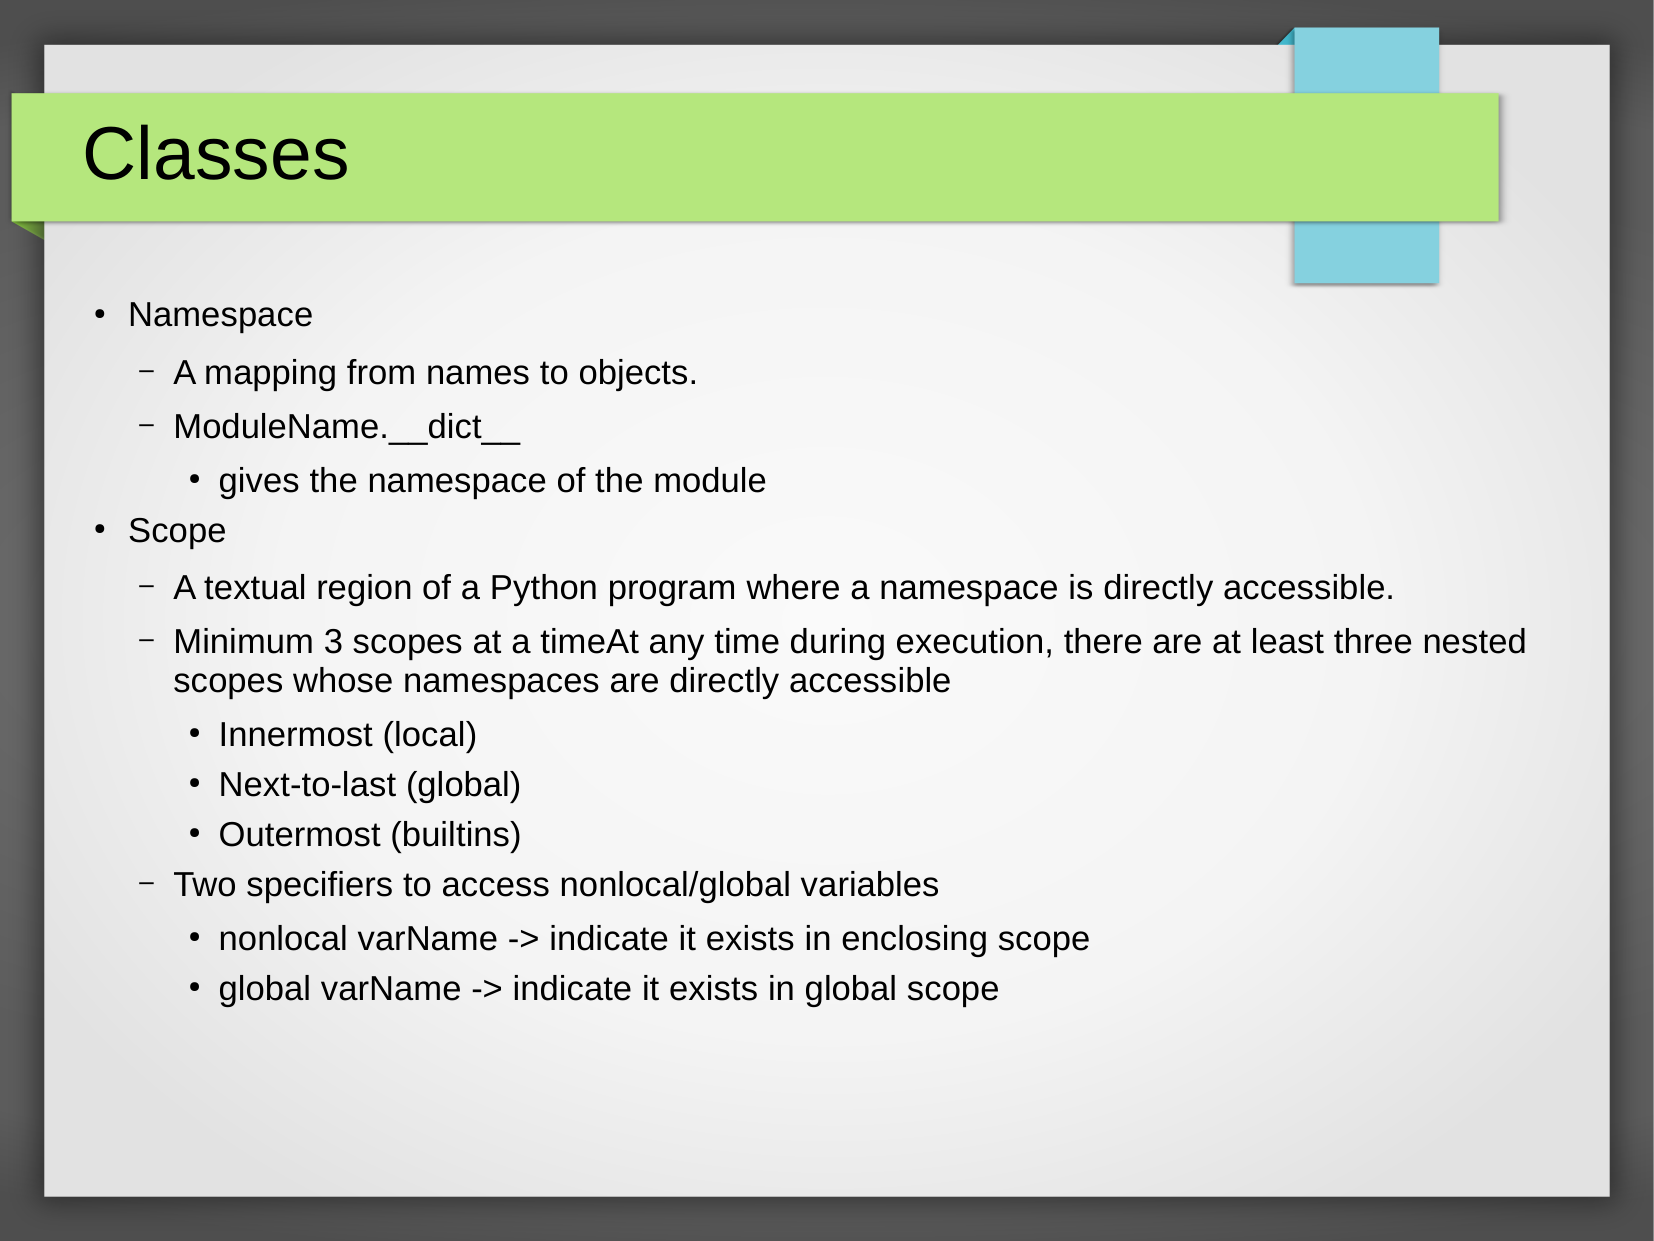

# Classes
Namespace
A mapping from names to objects.
ModuleName.__dict__
gives the namespace of the module
Scope
A textual region of a Python program where a namespace is directly accessible.
Minimum 3 scopes at a timeAt any time during execution, there are at least three nested scopes whose namespaces are directly accessible
Innermost (local)
Next-to-last (global)
Outermost (builtins)
Two specifiers to access nonlocal/global variables
nonlocal varName -> indicate it exists in enclosing scope
global varName -> indicate it exists in global scope